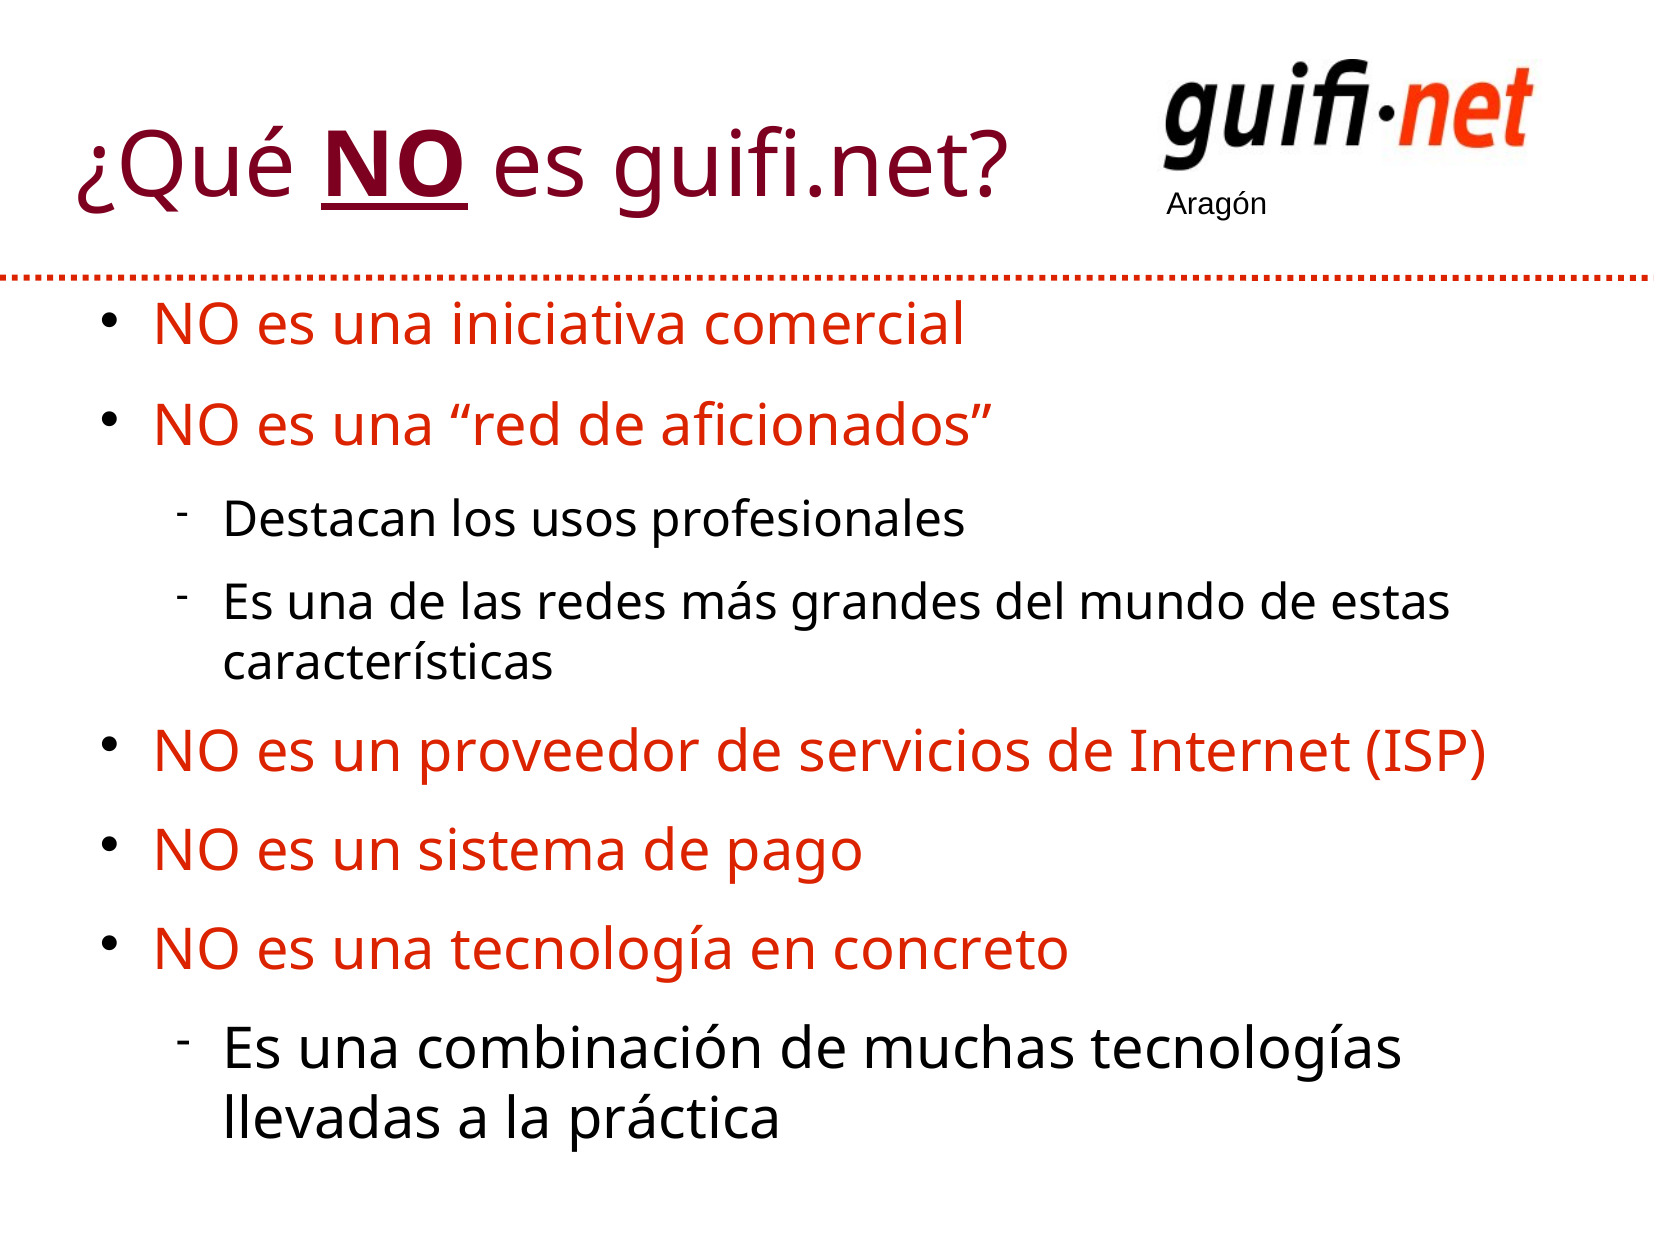

# ¿Qué NO es guifi.net?
NO es una iniciativa comercial
NO es una “red de aficionados”
Destacan los usos profesionales
Es una de las redes más grandes del mundo de estas características
NO es un proveedor de servicios de Internet (ISP)
NO es un sistema de pago
NO es una tecnología en concreto
Es una combinación de muchas tecnologías llevadas a la práctica